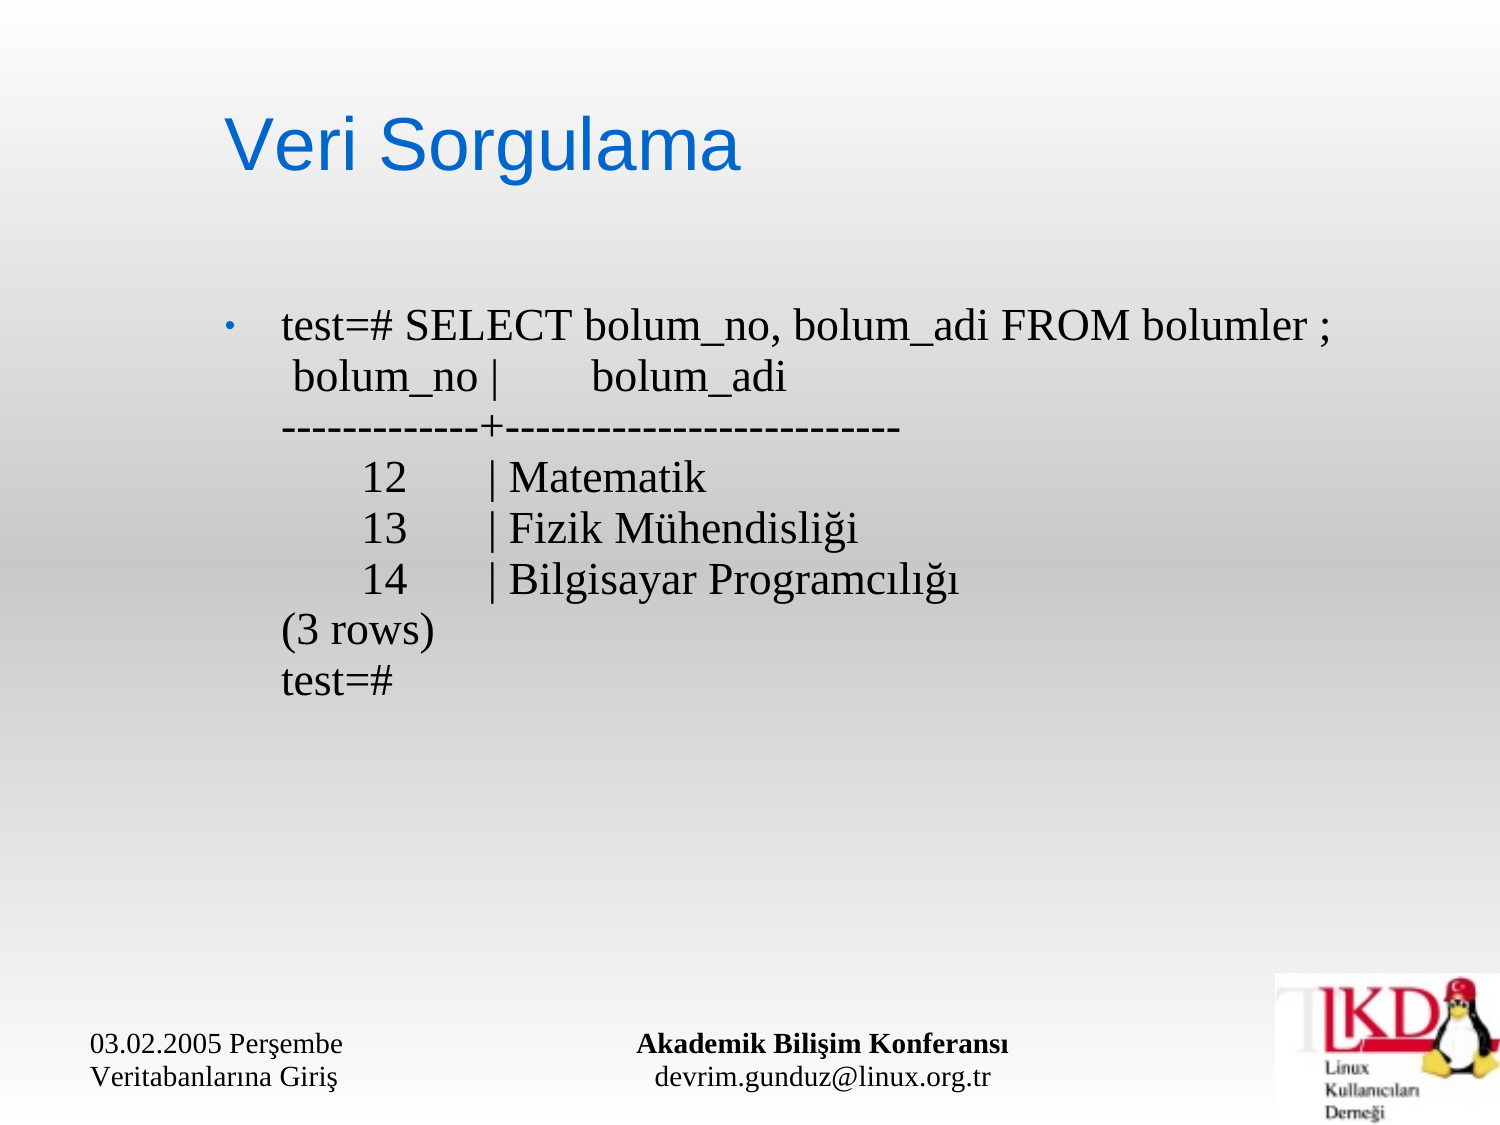

# Veri Sorgulama
test=# SELECT bolum_no, bolum_adi FROM bolumler ;
 bolum_no | bolum_adi
-------------+--------------------------
 12 | Matematik
 13 | Fizik Mühendisliği
 14 | Bilgisayar Programcılığı
(3 rows)
test=#